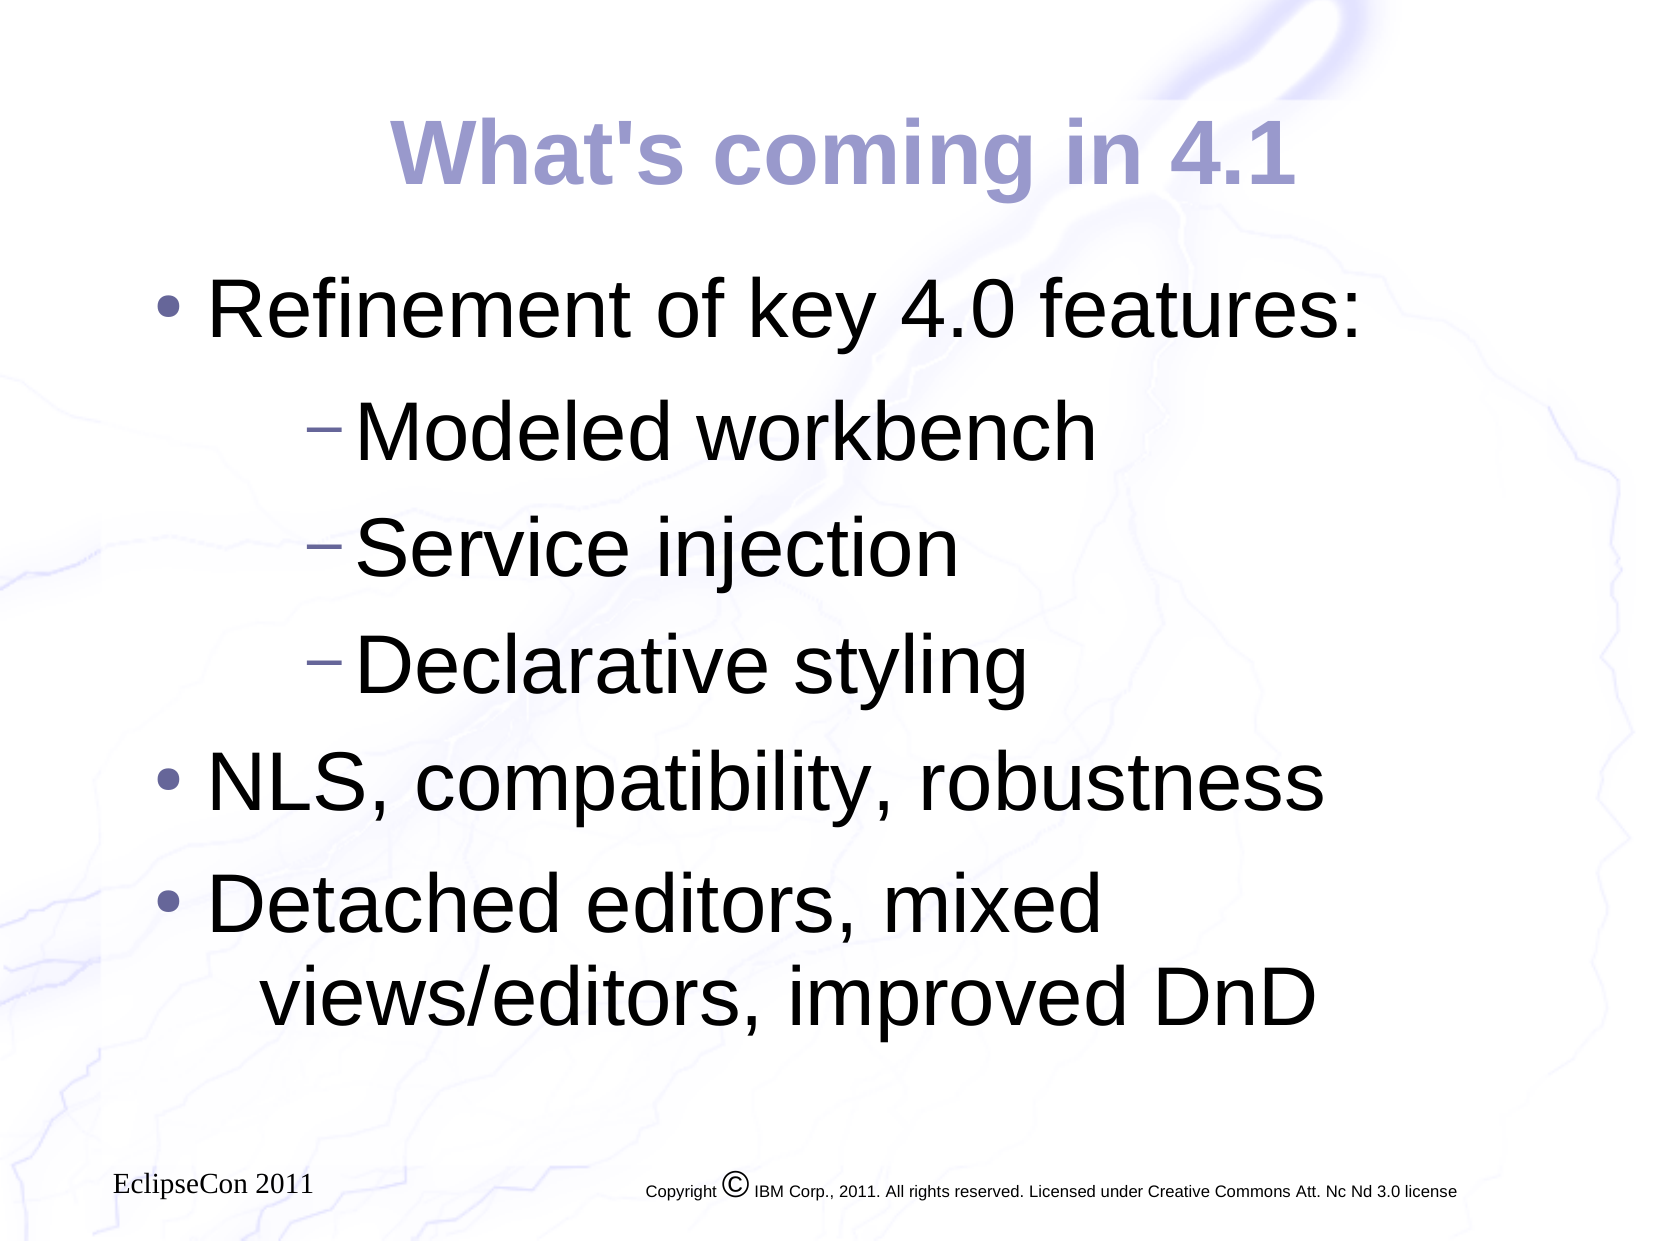

# What's coming in 4.1
Refinement of key 4.0 features:
Modeled workbench
Service injection
Declarative styling
NLS, compatibility, robustness
Detached editors, mixed views/editors, improved DnD